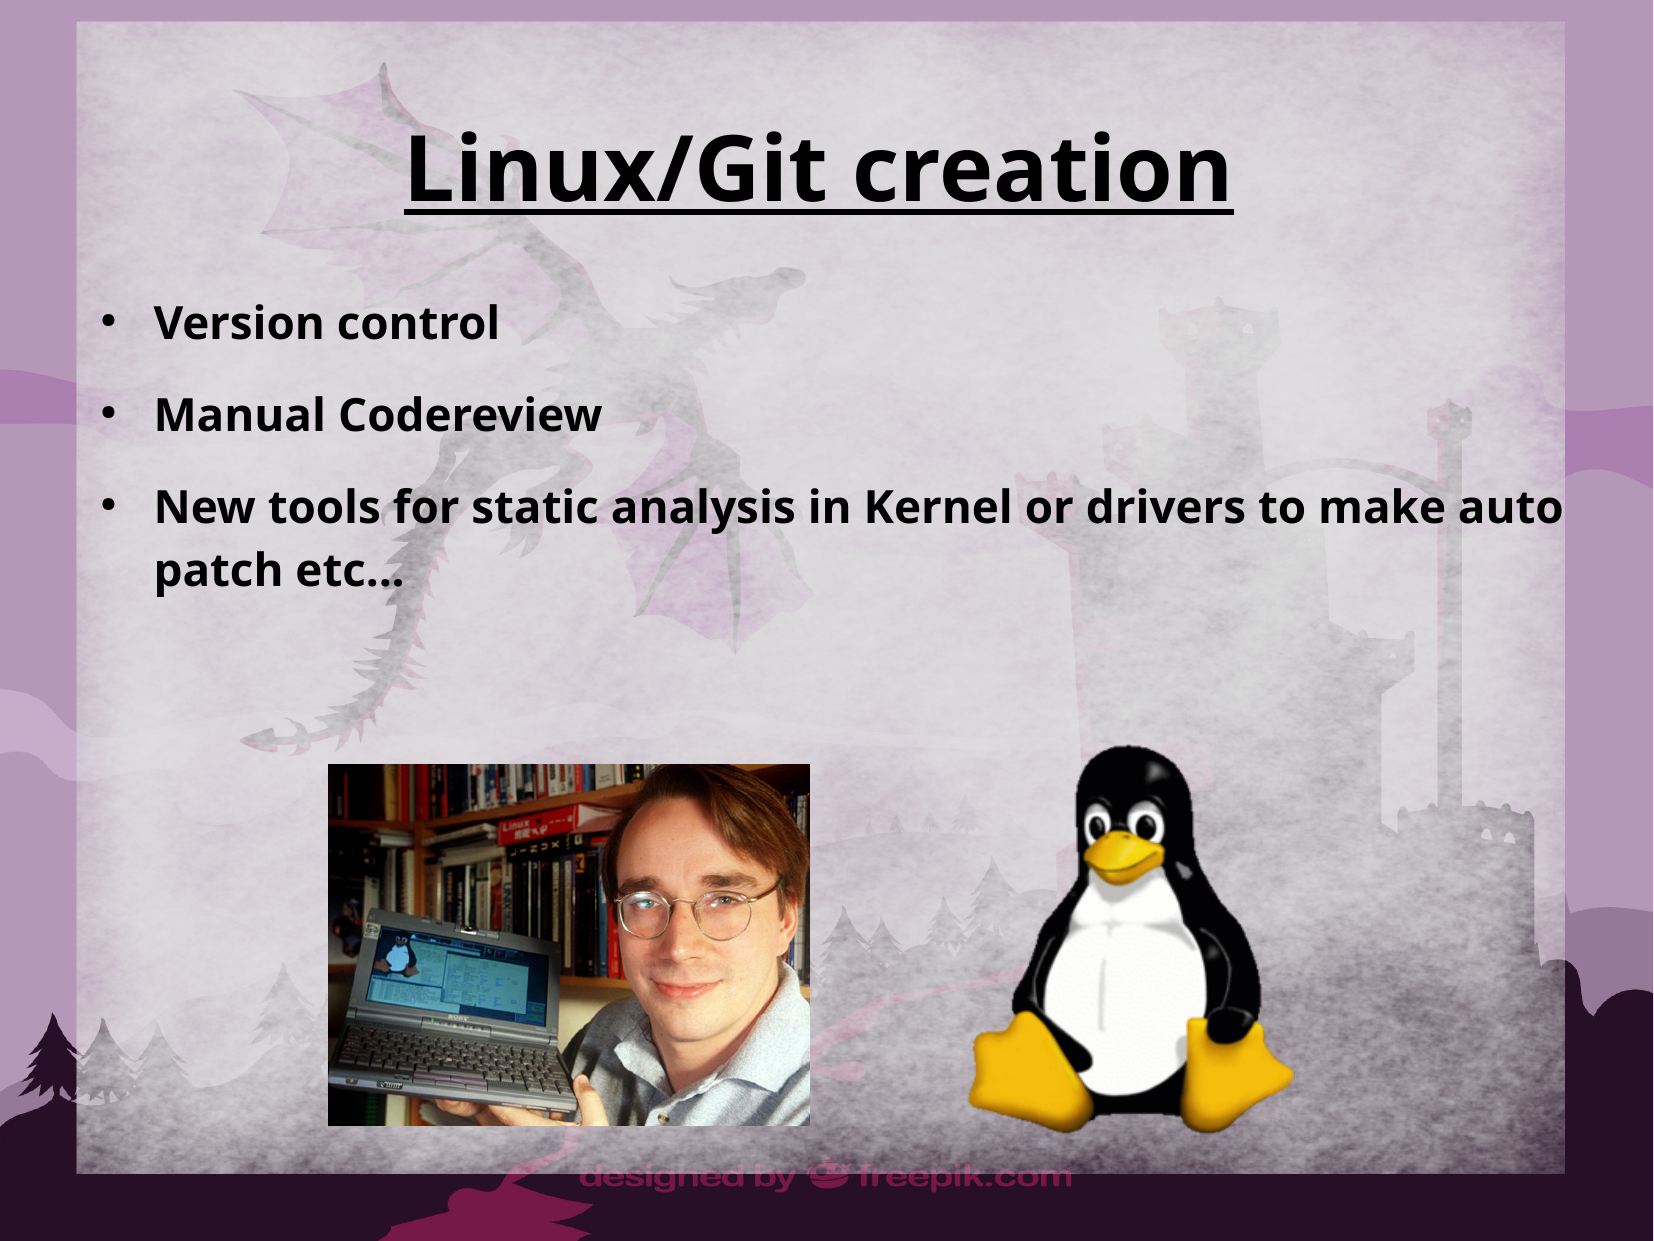

# Linux/Git creation
Version control
Manual Codereview
New tools for static analysis in Kernel or drivers to make auto patch etc...